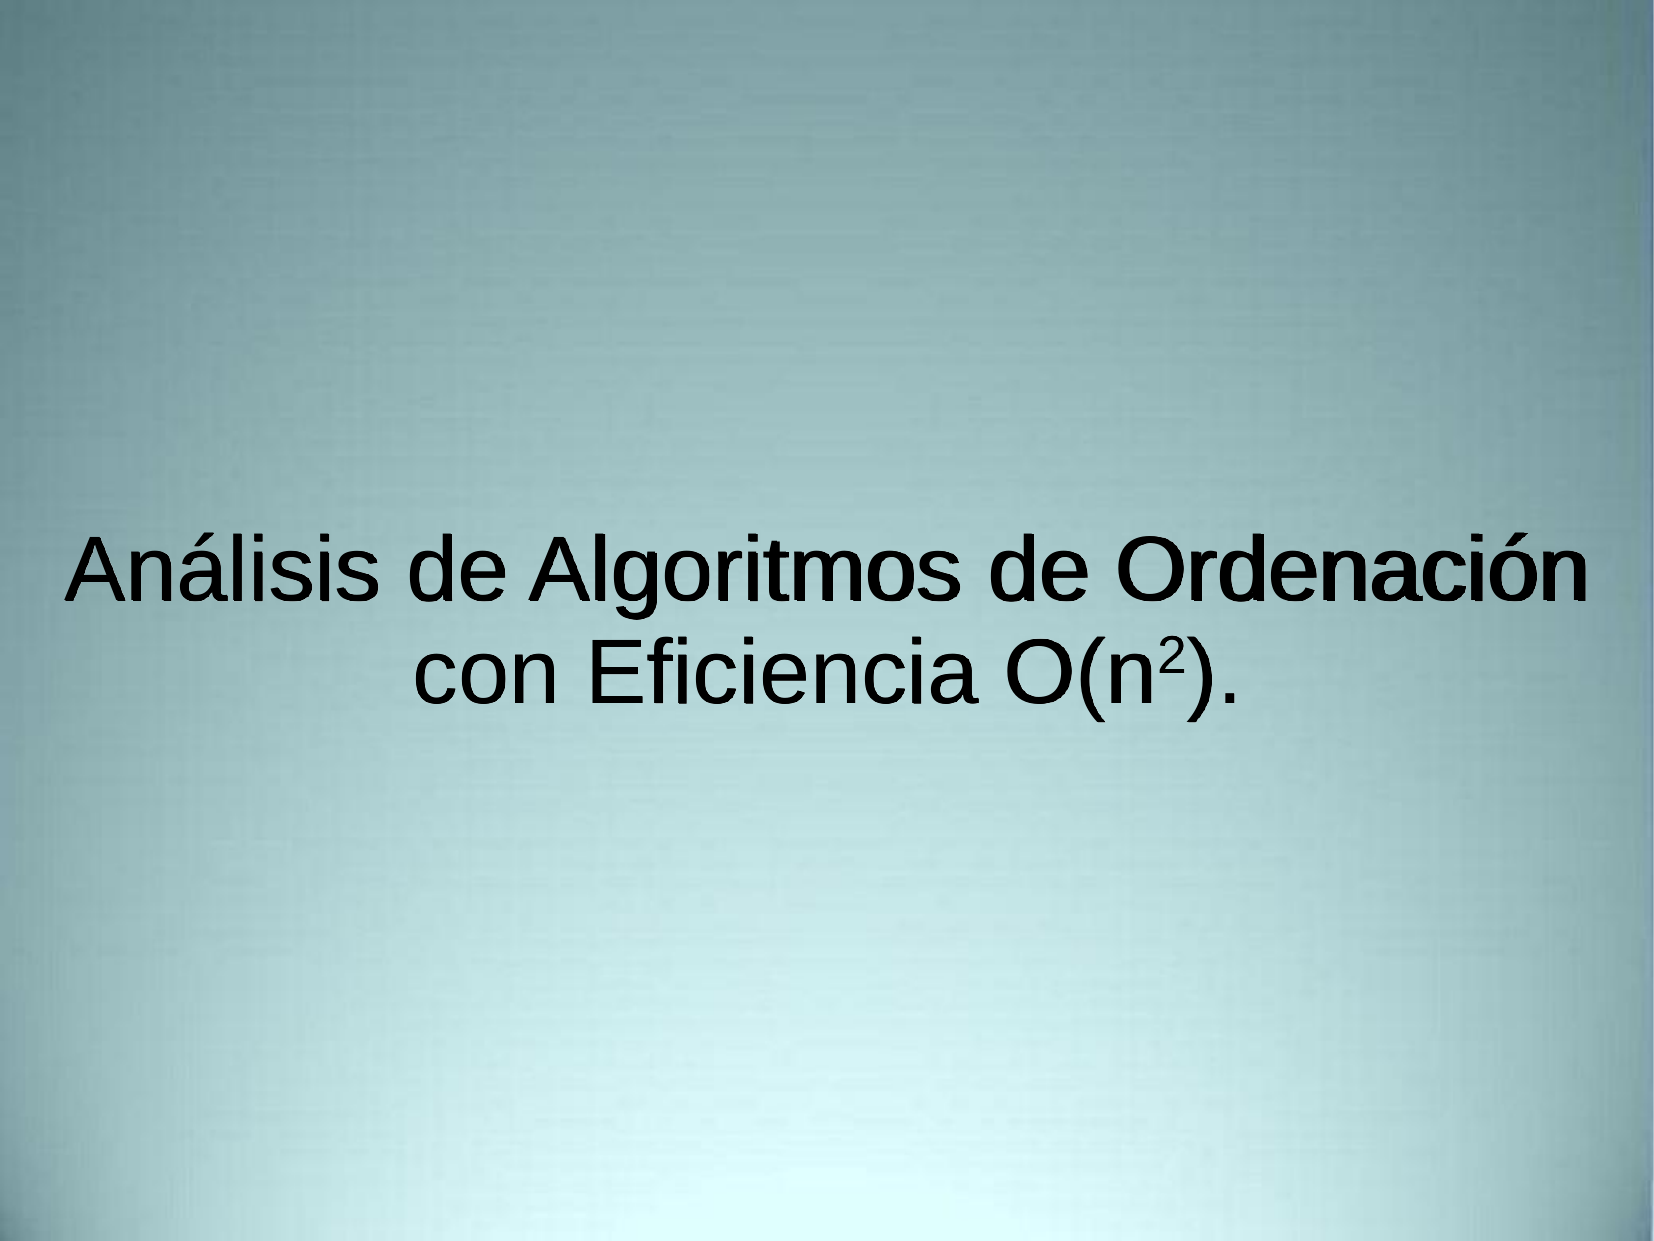

Análisis de Algoritmos de Ordenación con Eficiencia O(n2).